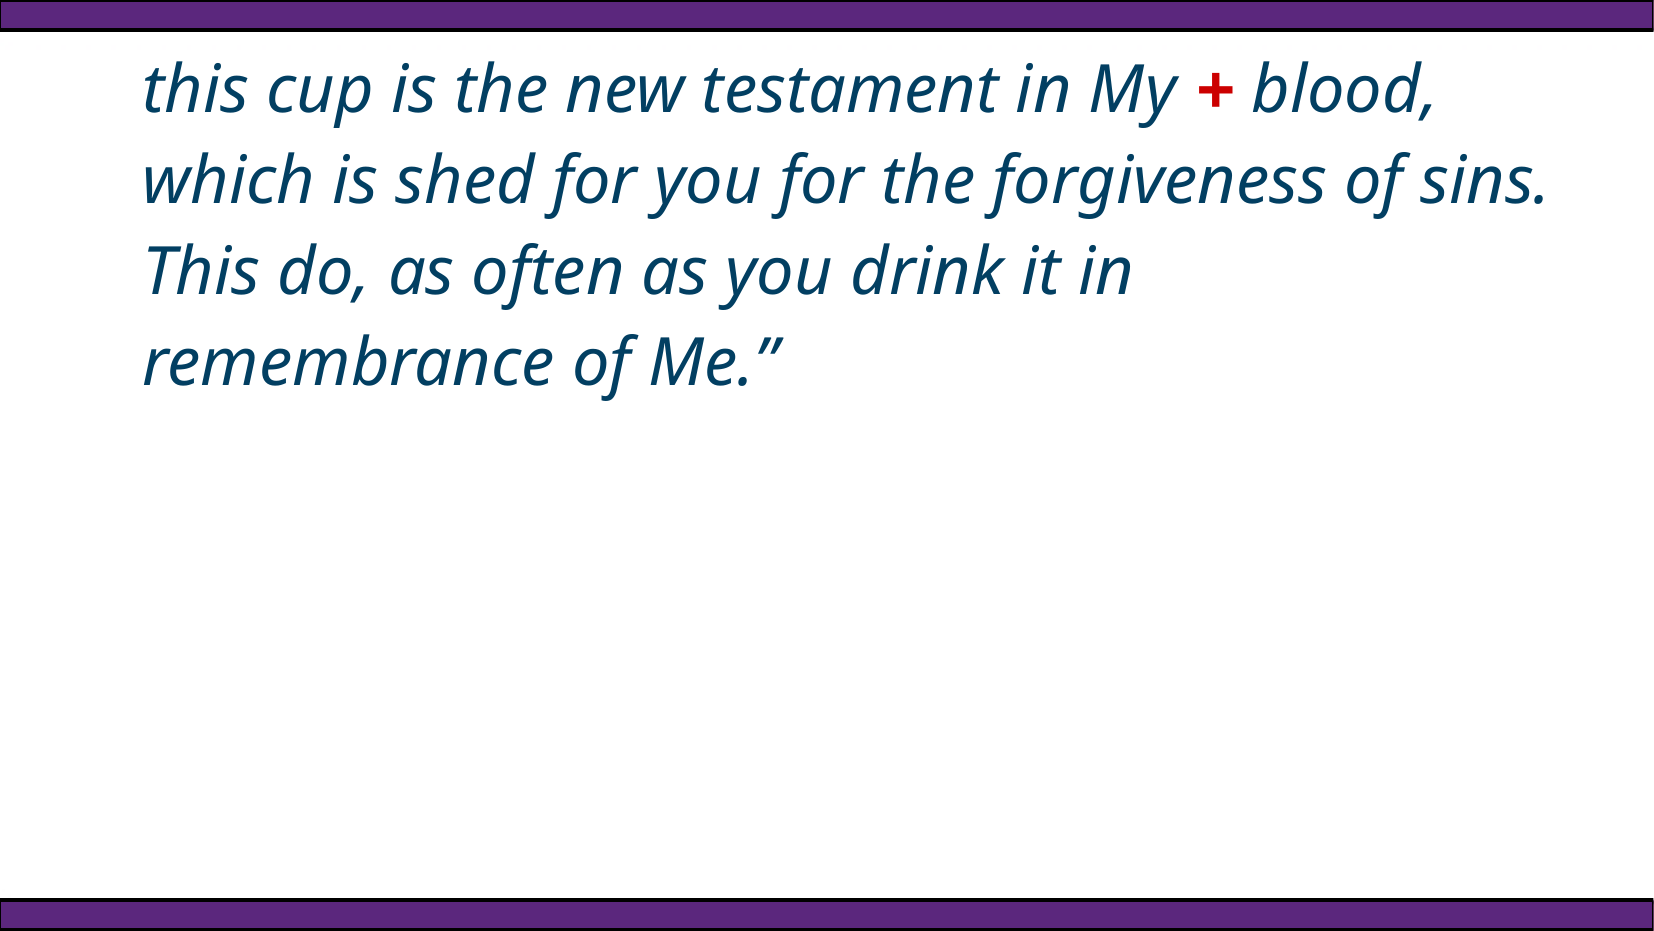

this cup is the new testament in My + blood,
 which is shed for you for the forgiveness of sins.
 This do, as often as you drink it in
 remembrance of Me.”